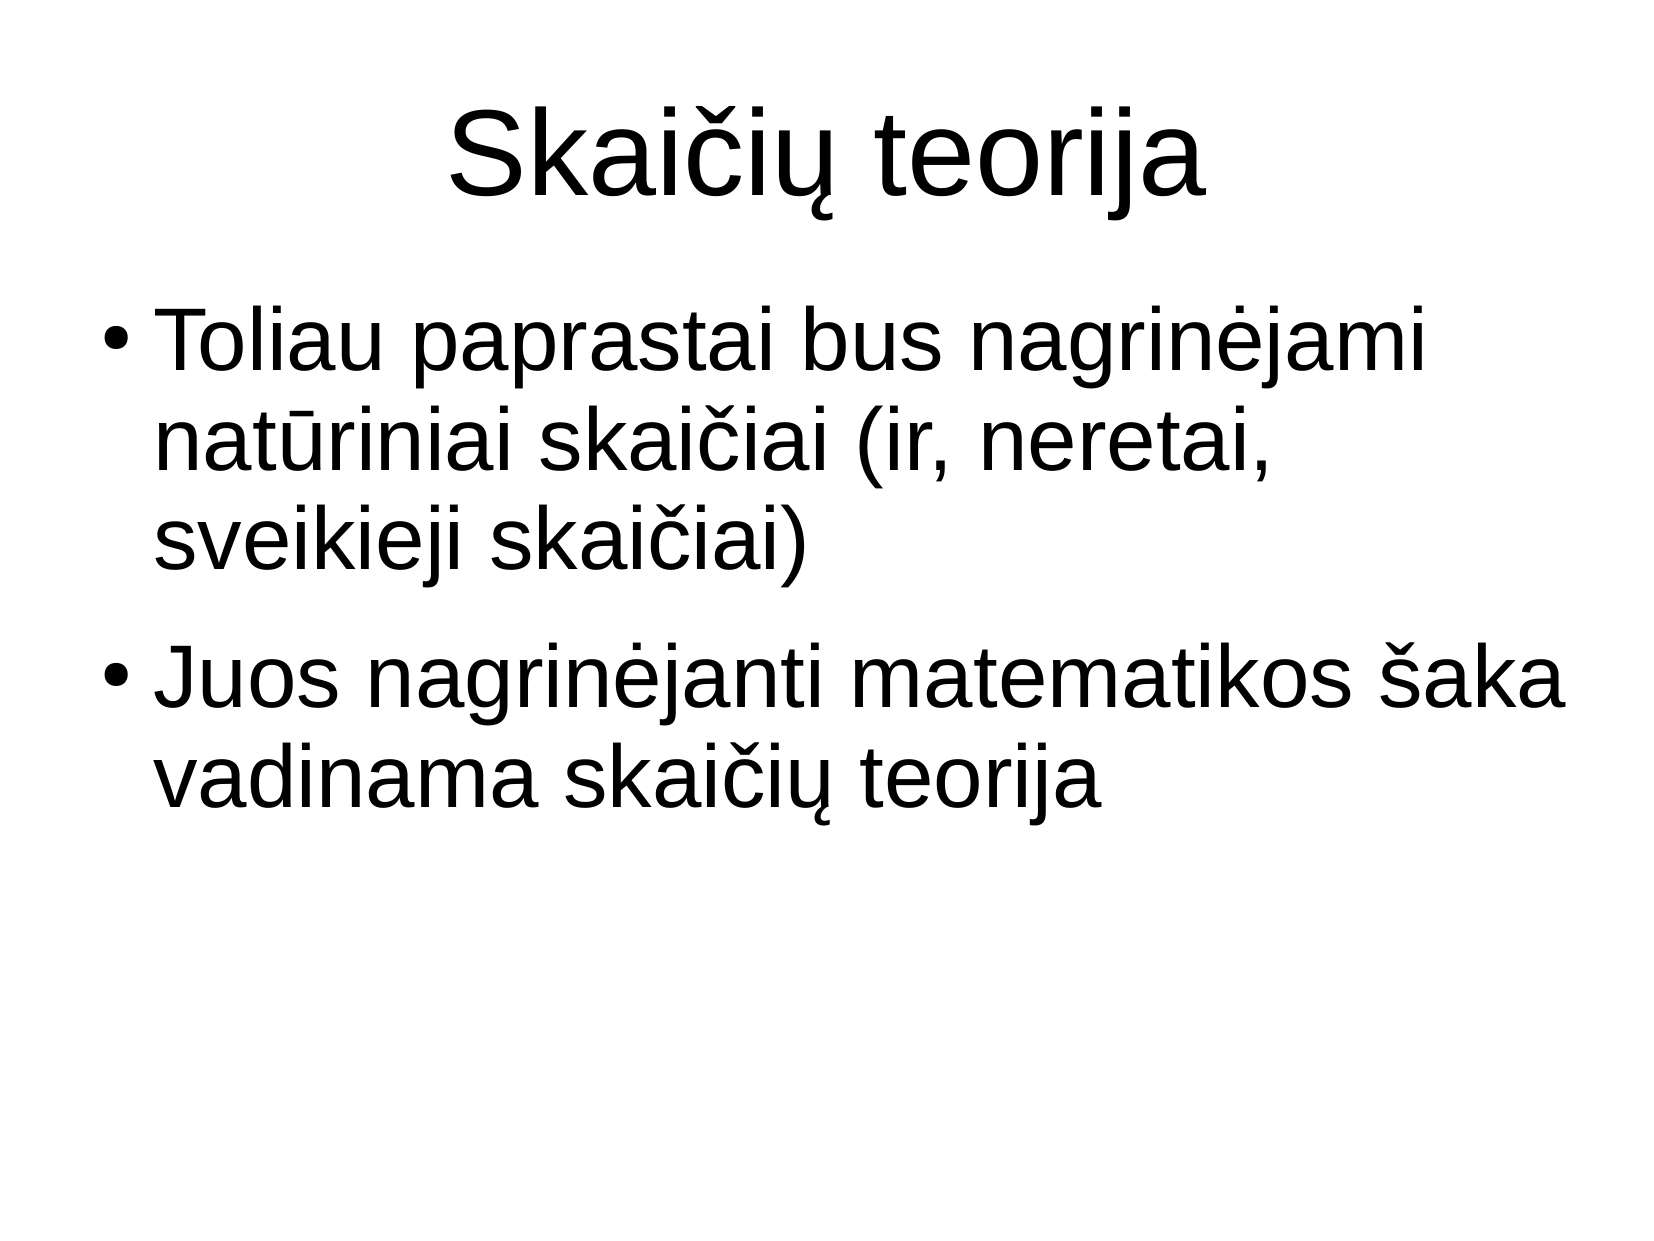

# Skaičių teorija
Toliau paprastai bus nagrinėjami natūriniai skaičiai (ir, neretai, sveikieji skaičiai)
Juos nagrinėjanti matematikos šaka vadinama skaičių teorija